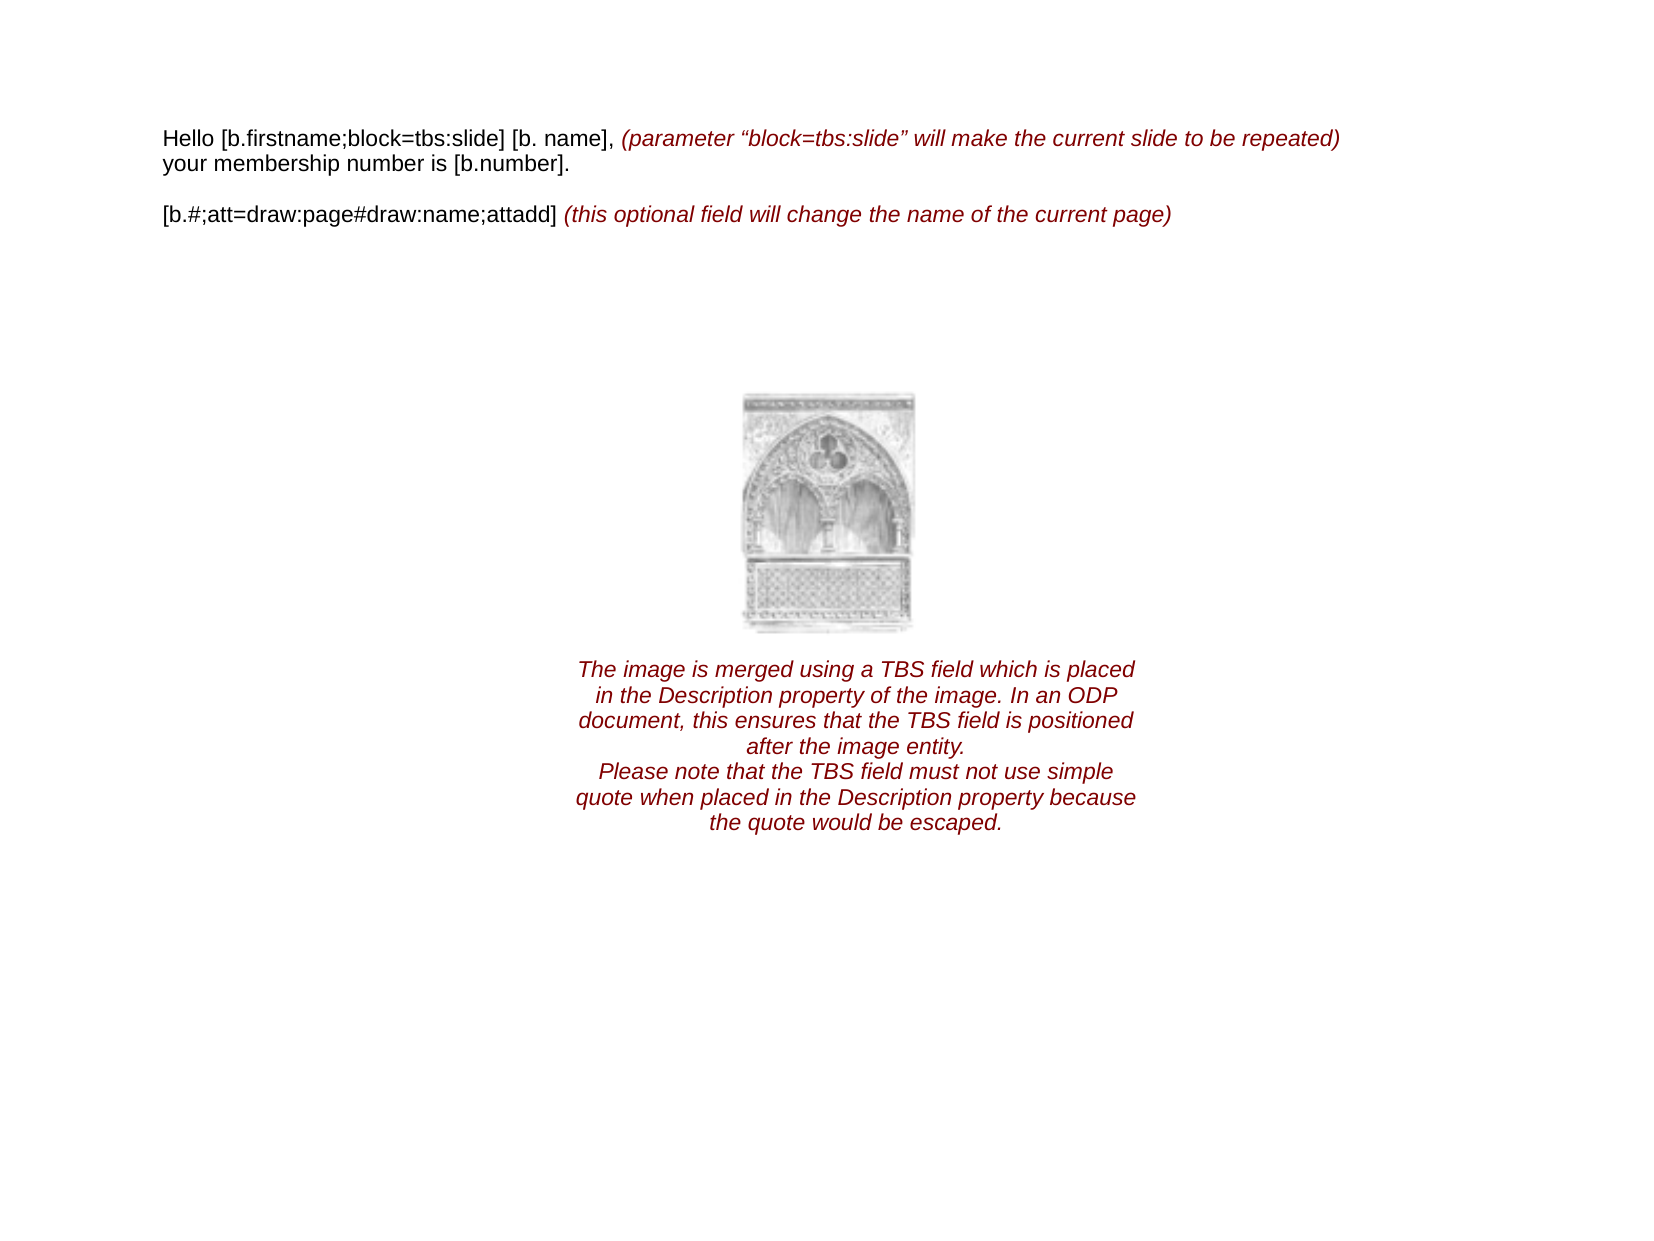

Hello [b.firstname;block=tbs:slide] [b. name], (parameter “block=tbs:slide” will make the current slide to be repeated)
your membership number is [b.number].
[b.#;att=draw:page#draw:name;attadd] (this optional field will change the name of the current page)
The image is merged using a TBS field which is placed in the Description property of the image. In an ODP document, this ensures that the TBS field is positioned after the image entity.
Please note that the TBS field must not use simple quote when placed in the Description property because the quote would be escaped.